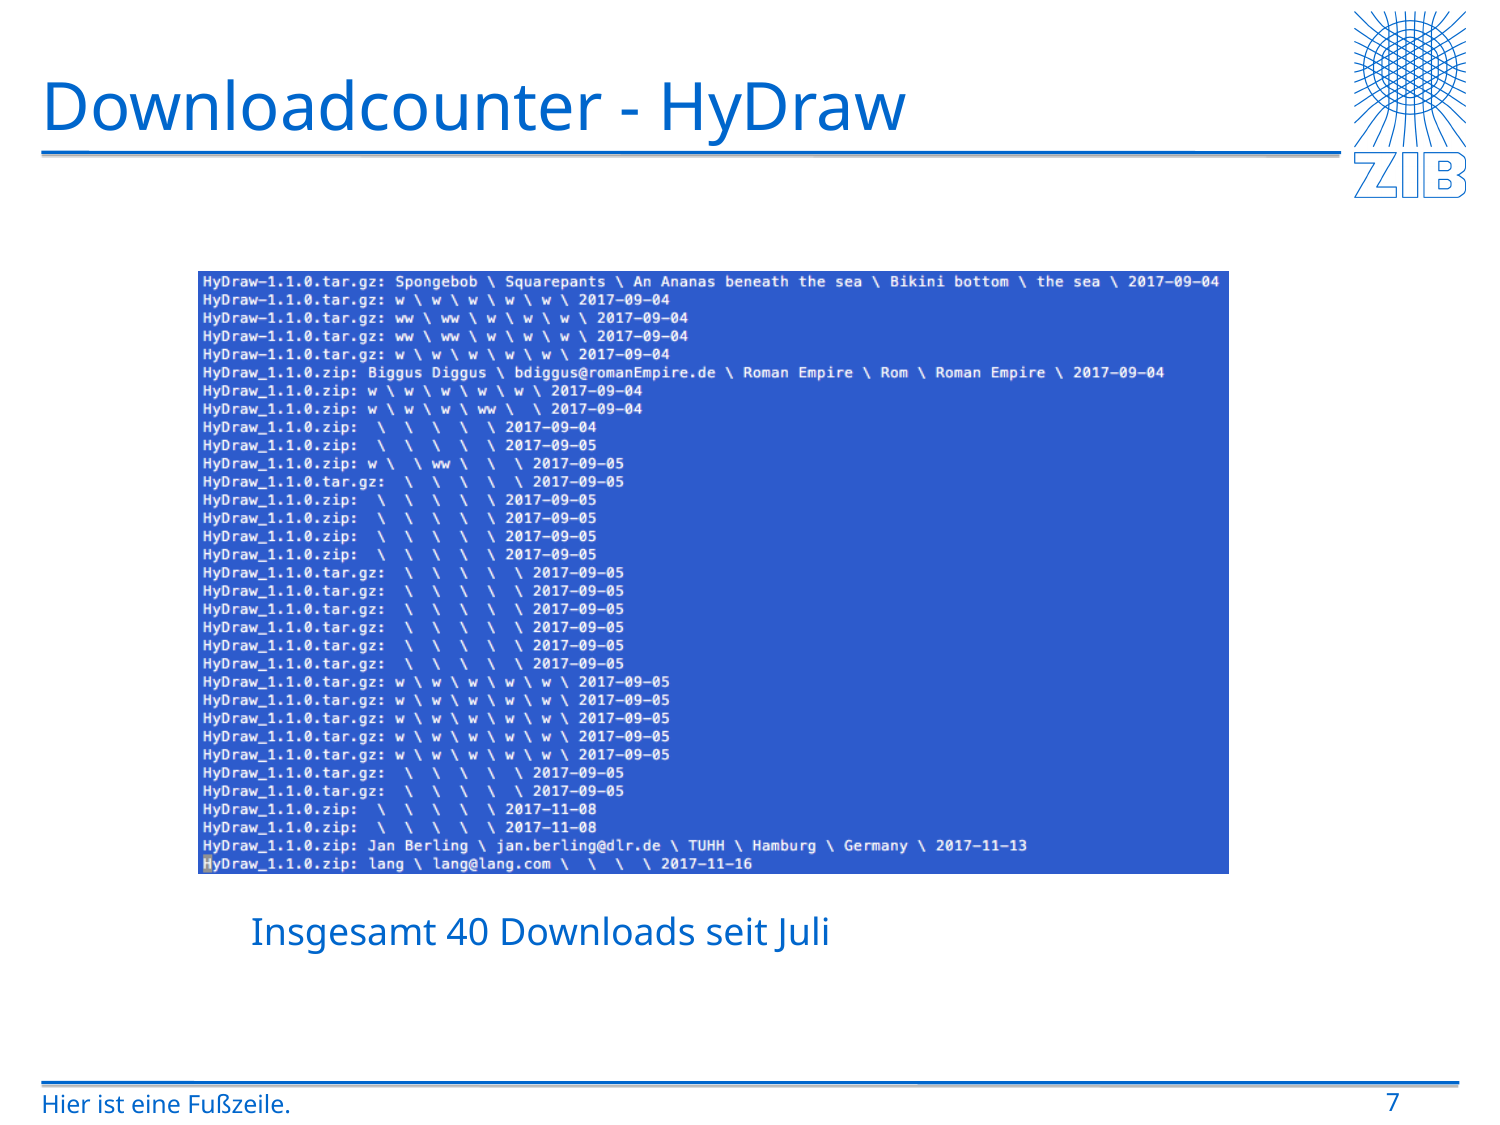

# Downloadcounter - HyDraw
Insgesamt 40 Downloads seit Juli
Hier ist eine Fußzeile.